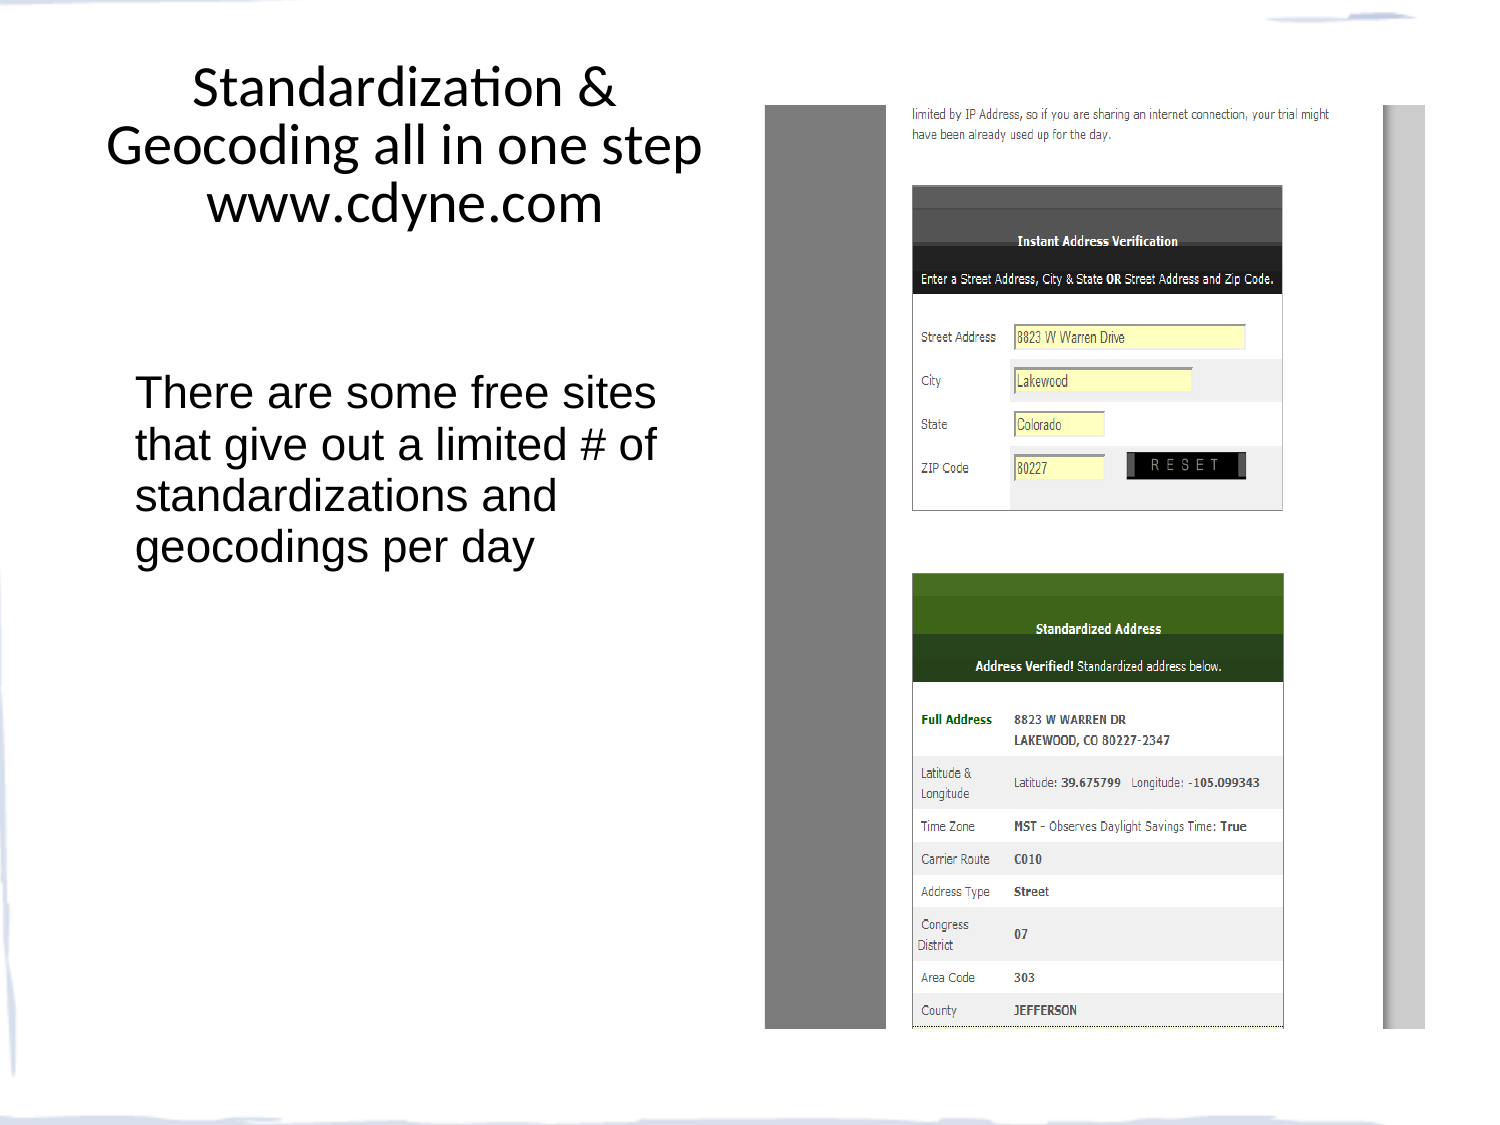

# Standardization & Geocoding all in one step www.cdyne.com
There are some free sites that give out a limited # of standardizations and geocodings per day